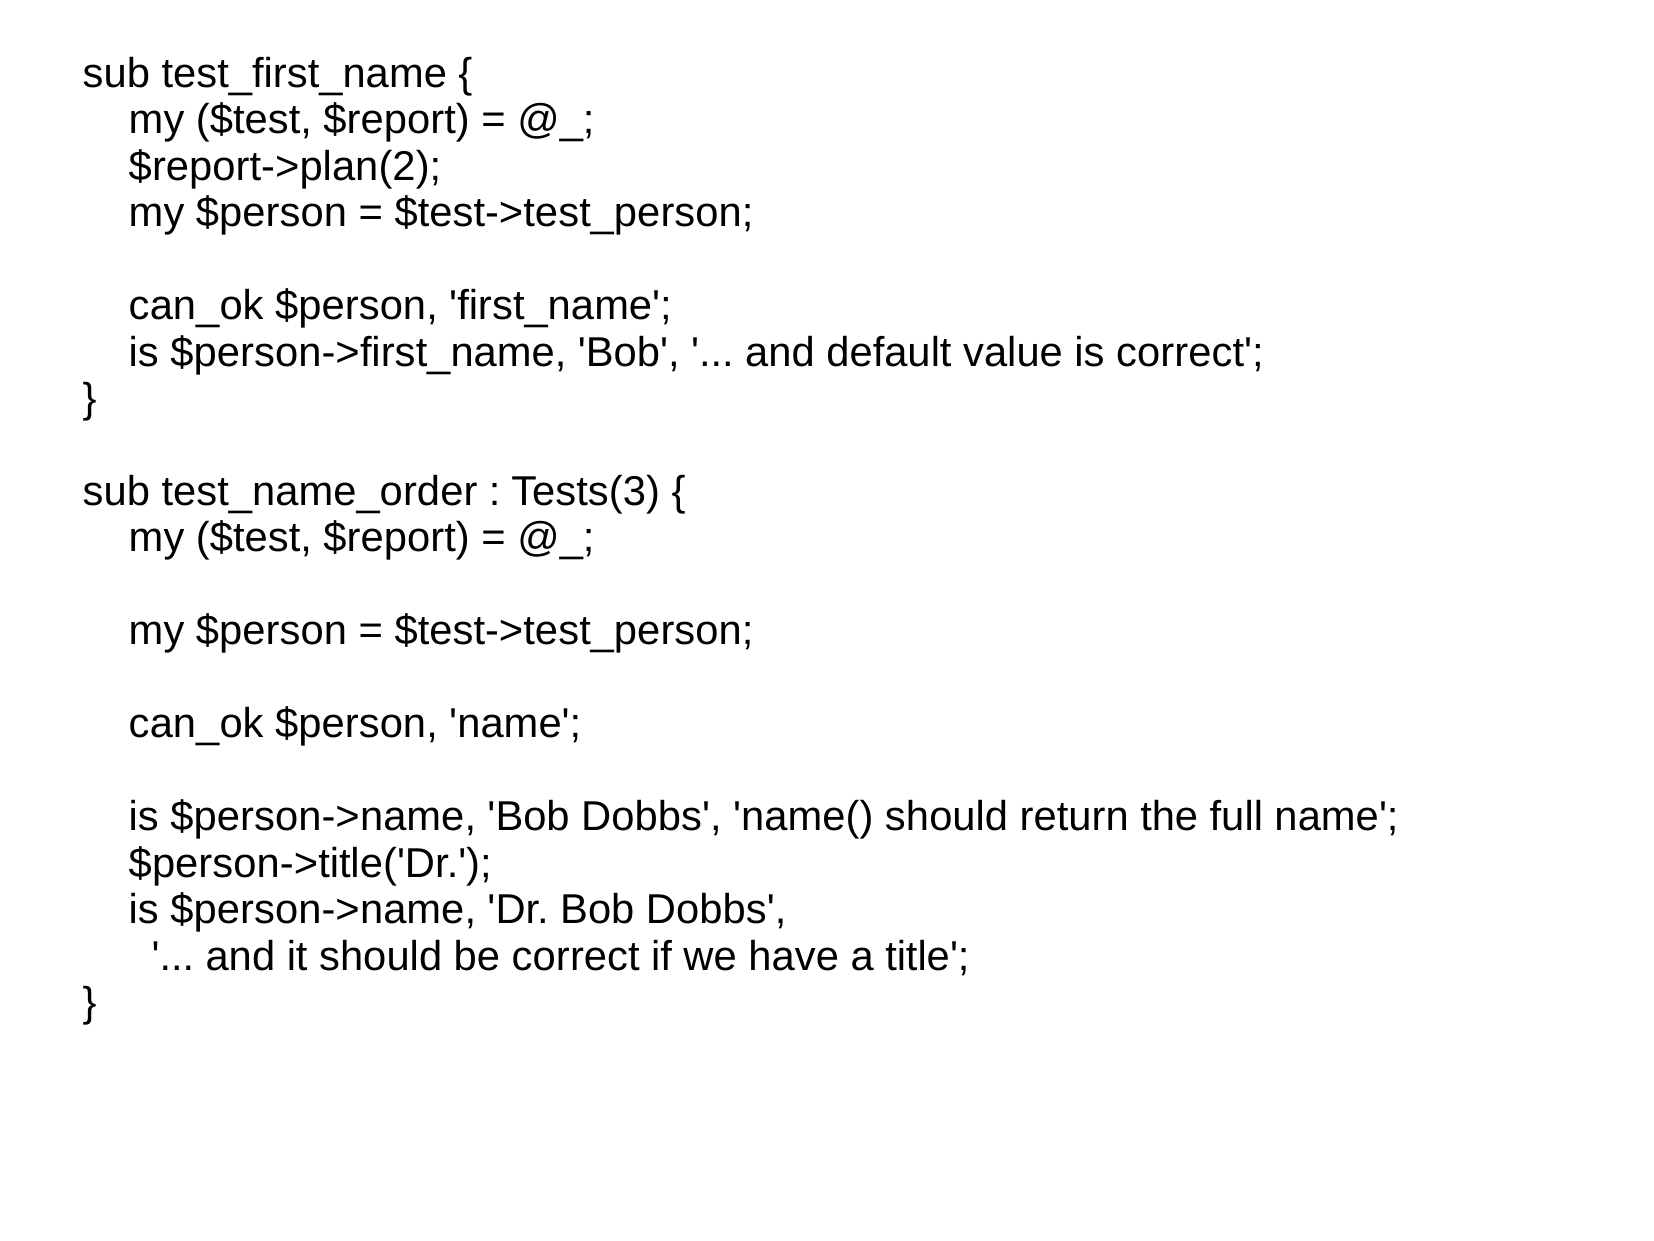

# sub test_first_name {
 my ($test, $report) = @_;
 $report->plan(2);
 my $person = $test->test_person;
 can_ok $person, 'first_name';
 is $person->first_name, 'Bob', '... and default value is correct';
}
sub test_name_order : Tests(3) {
 my ($test, $report) = @_;
 my $person = $test->test_person;
 can_ok $person, 'name';
 is $person->name, 'Bob Dobbs', 'name() should return the full name';
 $person->title('Dr.');
 is $person->name, 'Dr. Bob Dobbs',
 '... and it should be correct if we have a title';
}